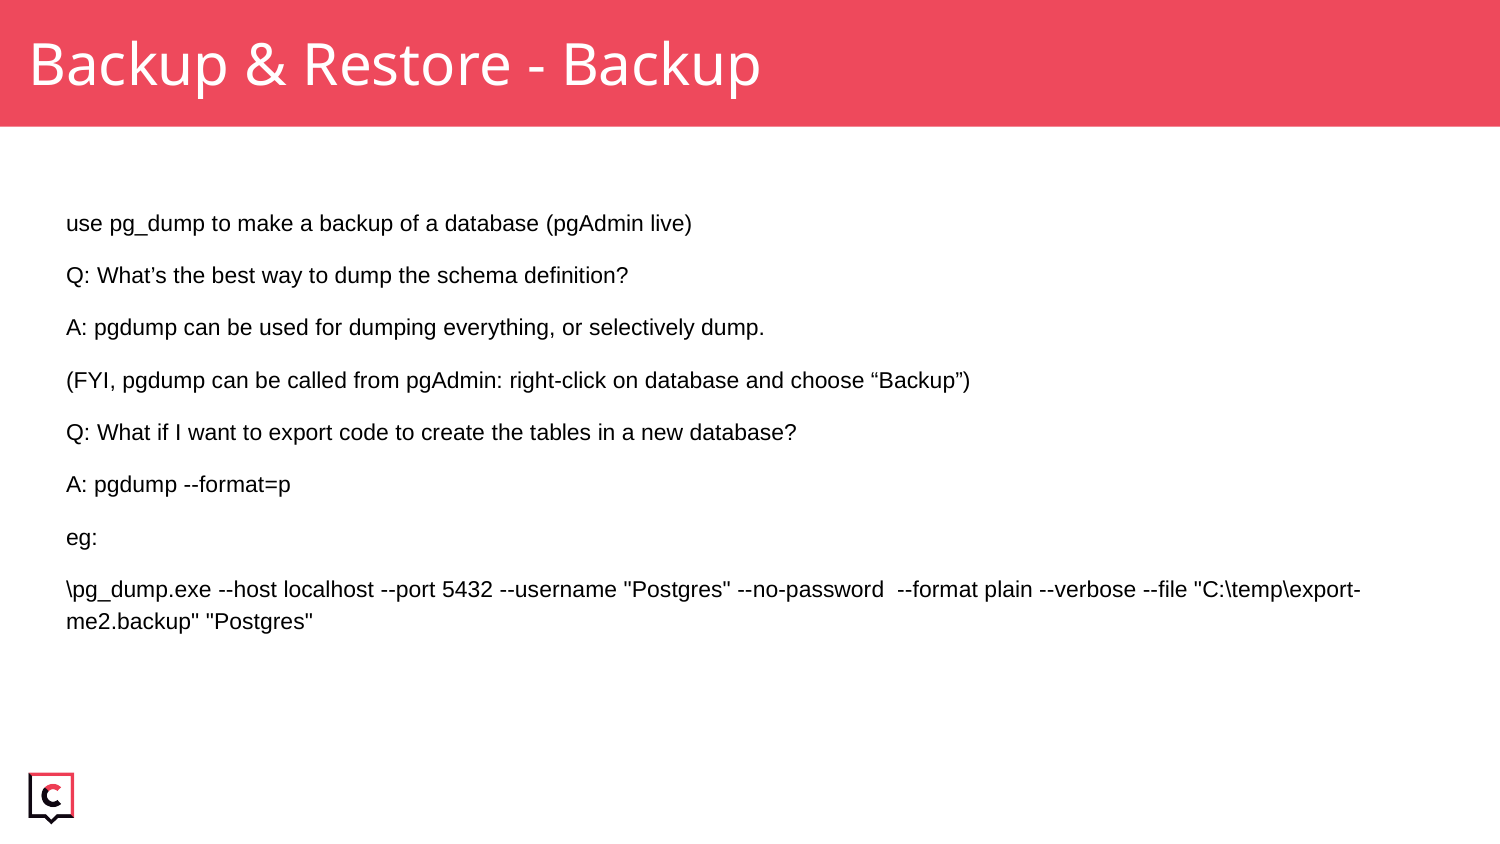

# Backup & Restore - Backup
use pg_dump to make a backup of a database (pgAdmin live)
Q: What’s the best way to dump the schema definition?
A: pgdump can be used for dumping everything, or selectively dump.
(FYI, pgdump can be called from pgAdmin: right-click on database and choose “Backup”)
Q: What if I want to export code to create the tables in a new database?
A: pgdump --format=p
eg:
\pg_dump.exe --host localhost --port 5432 --username "Postgres" --no-password --format plain --verbose --file "C:\temp\export-me2.backup" "Postgres"